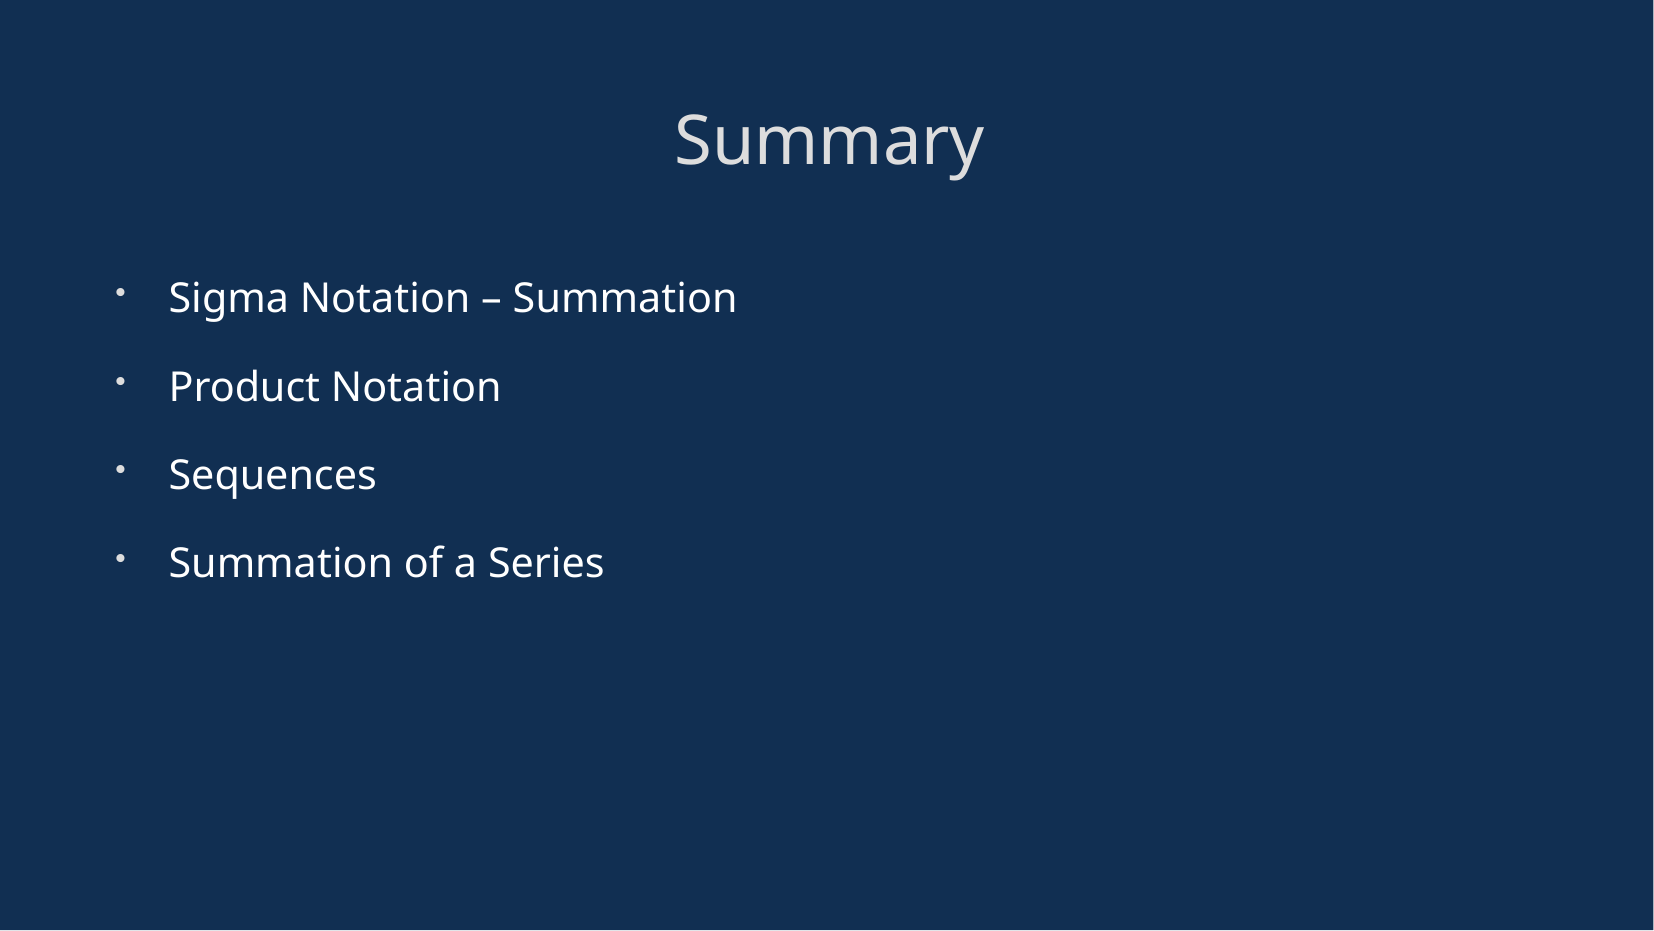

# Summary
Sigma Notation – Summation
Product Notation
Sequences
Summation of a Series